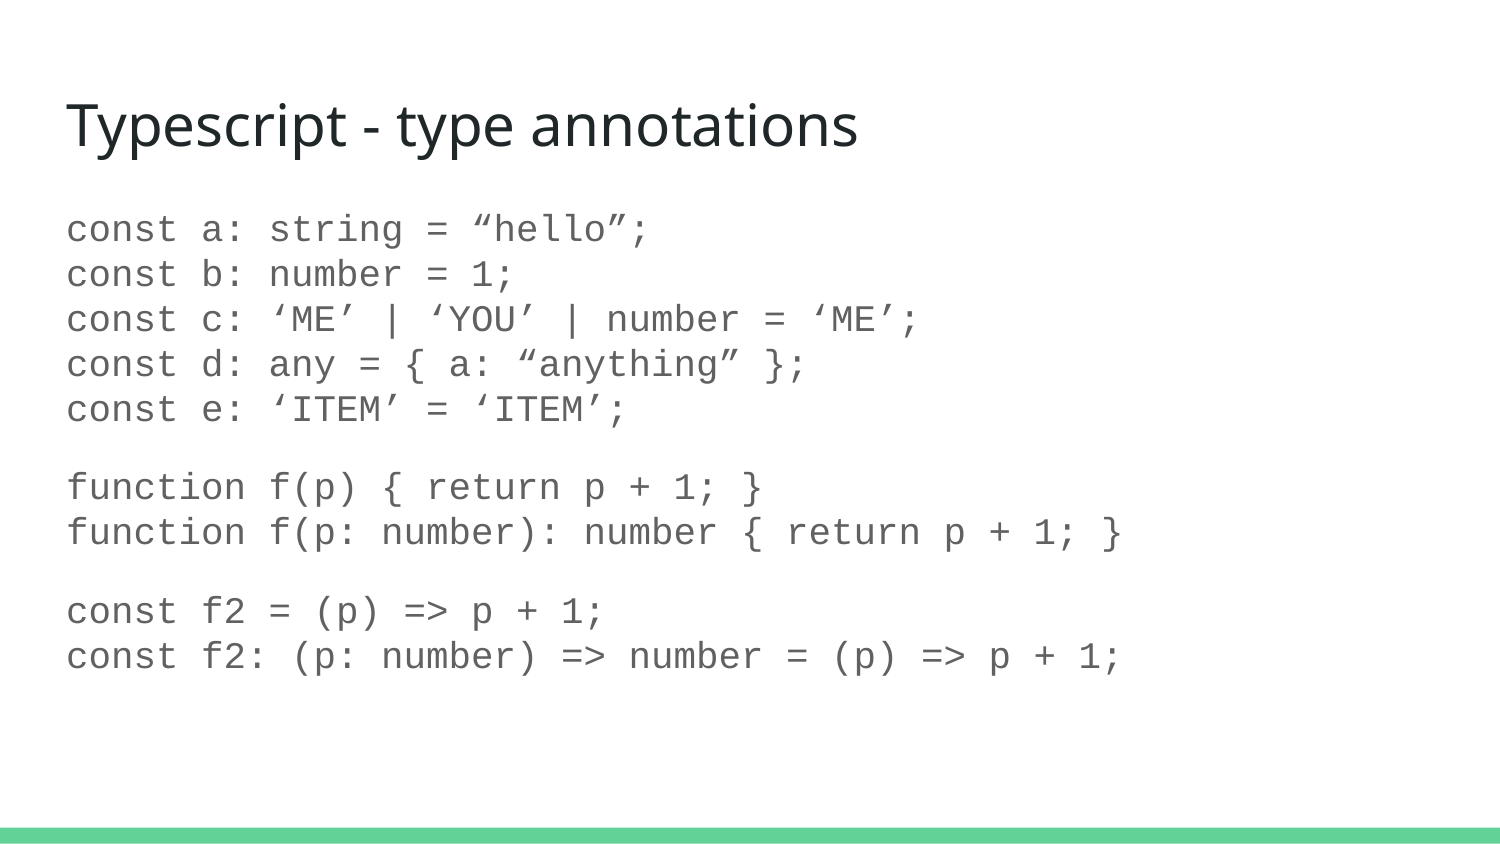

# Typescript - type annotations
const a: string = “hello”;
const b: number = 1;
const c: ‘ME’ | ‘YOU’ | number = ‘ME’;
const d: any = { a: “anything” };
const e: ‘ITEM’ = ‘ITEM’;
function f(p) { return p + 1; }
function f(p: number): number { return p + 1; }
const f2 = (p) => p + 1;
const f2: (p: number) => number = (p) => p + 1;